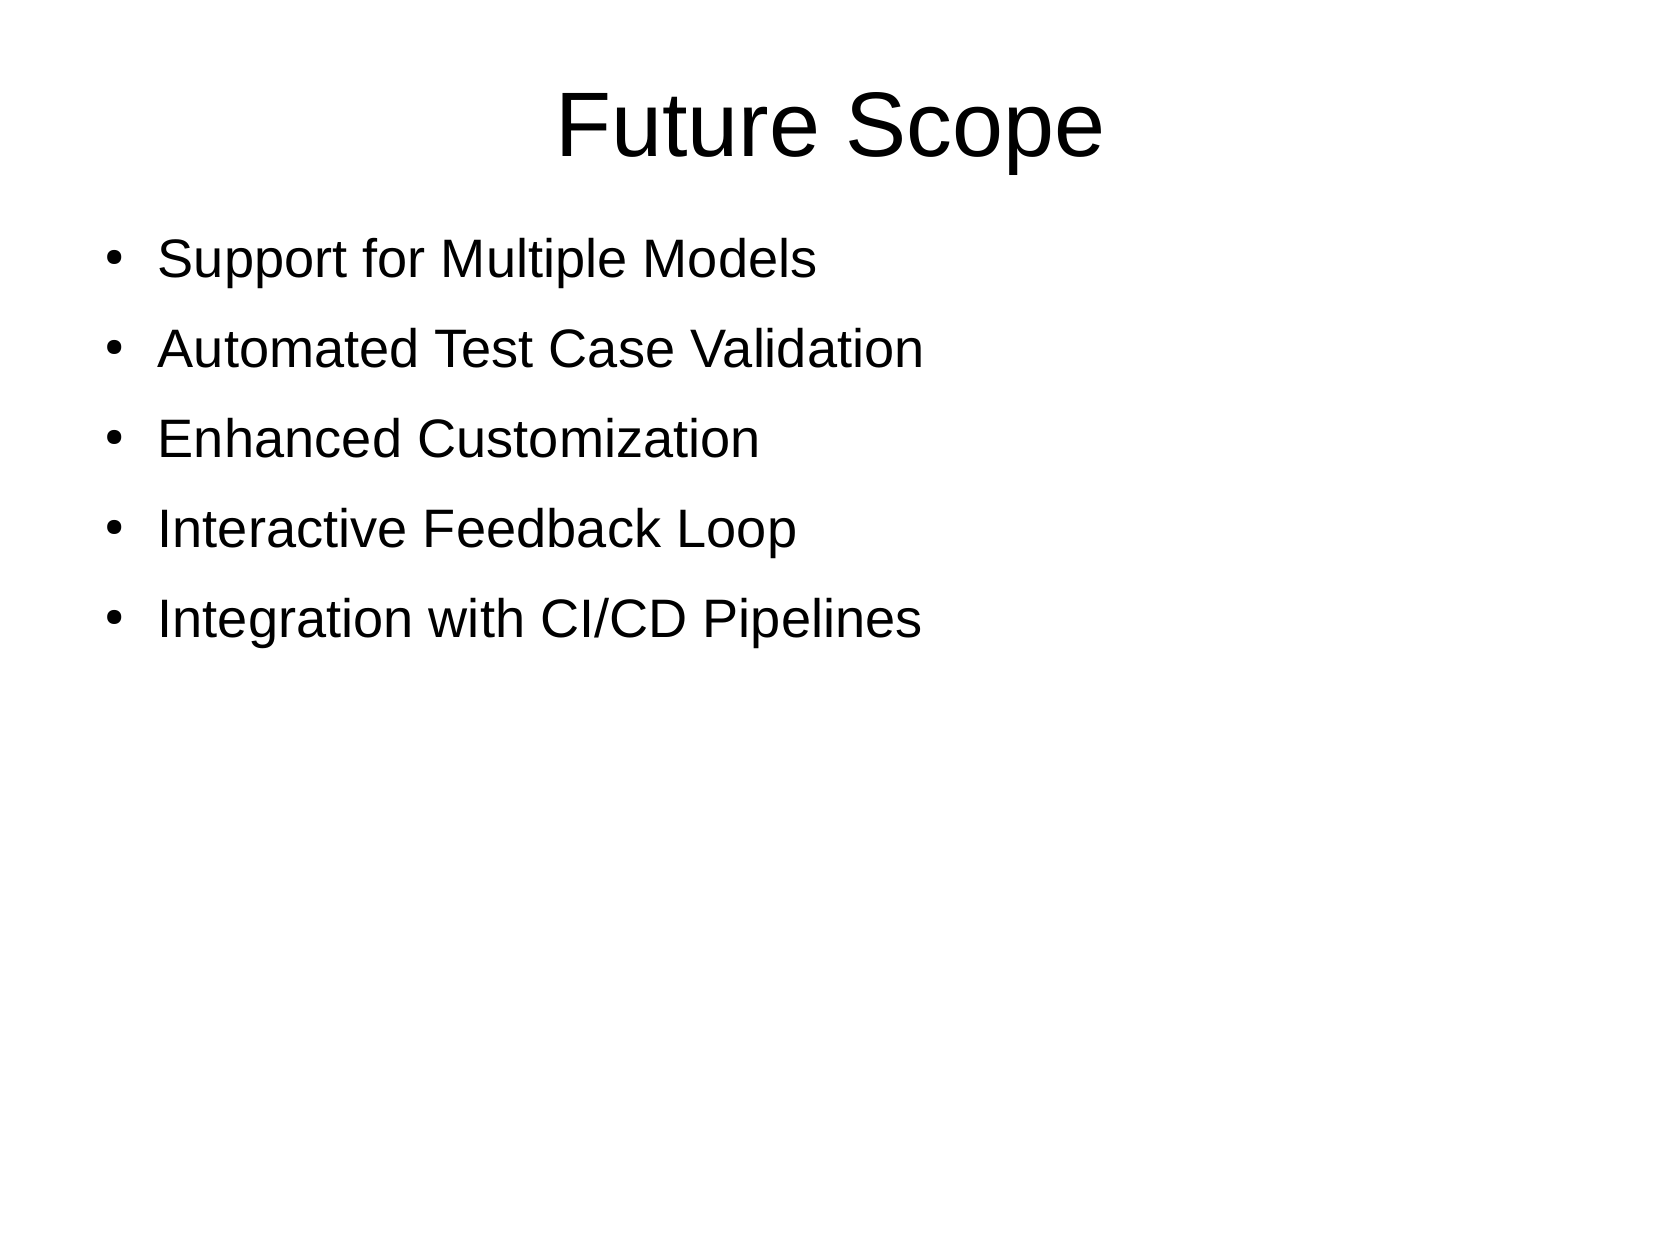

# Future Scope
Support for Multiple Models
Automated Test Case Validation
Enhanced Customization
Interactive Feedback Loop
Integration with CI/CD Pipelines